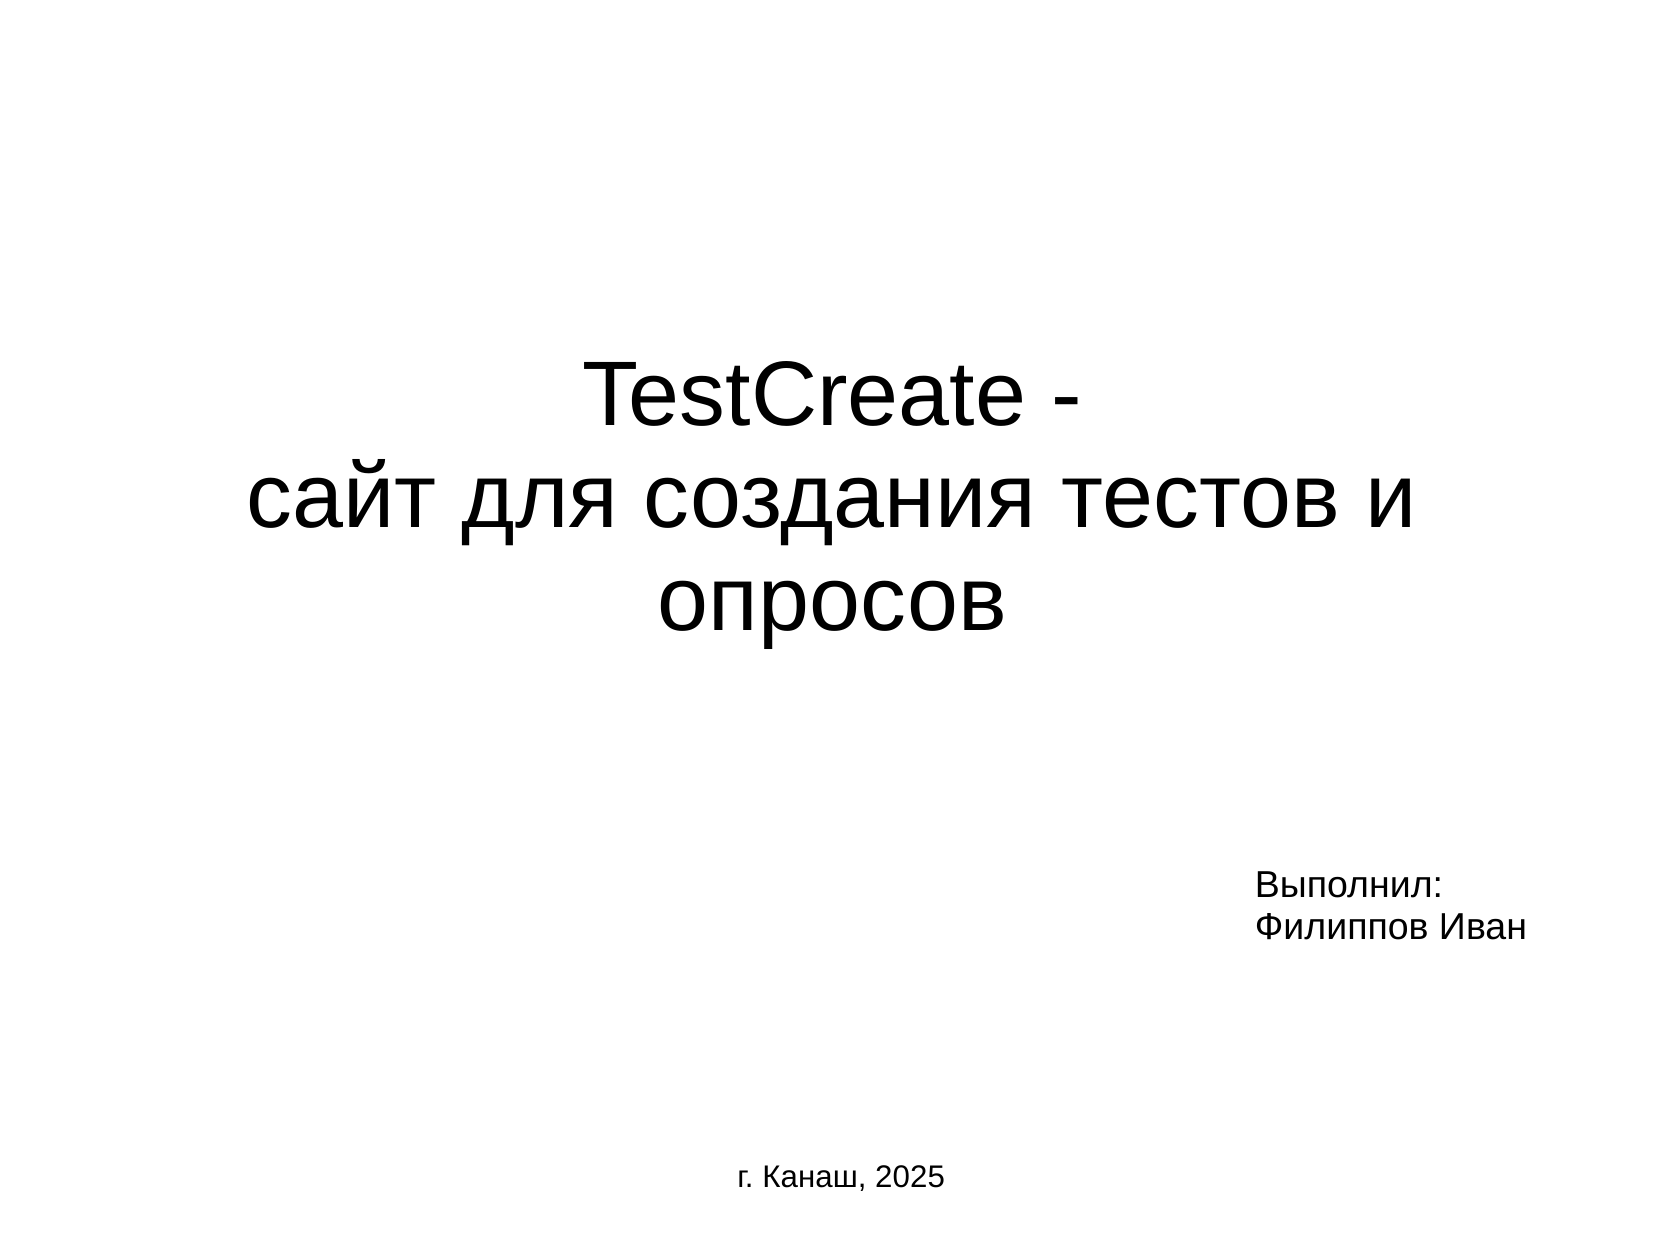

# TestCreate - сайт для создания тестов и опросов
Выполнил:
Филиппов Иван
г. Канаш, 2025